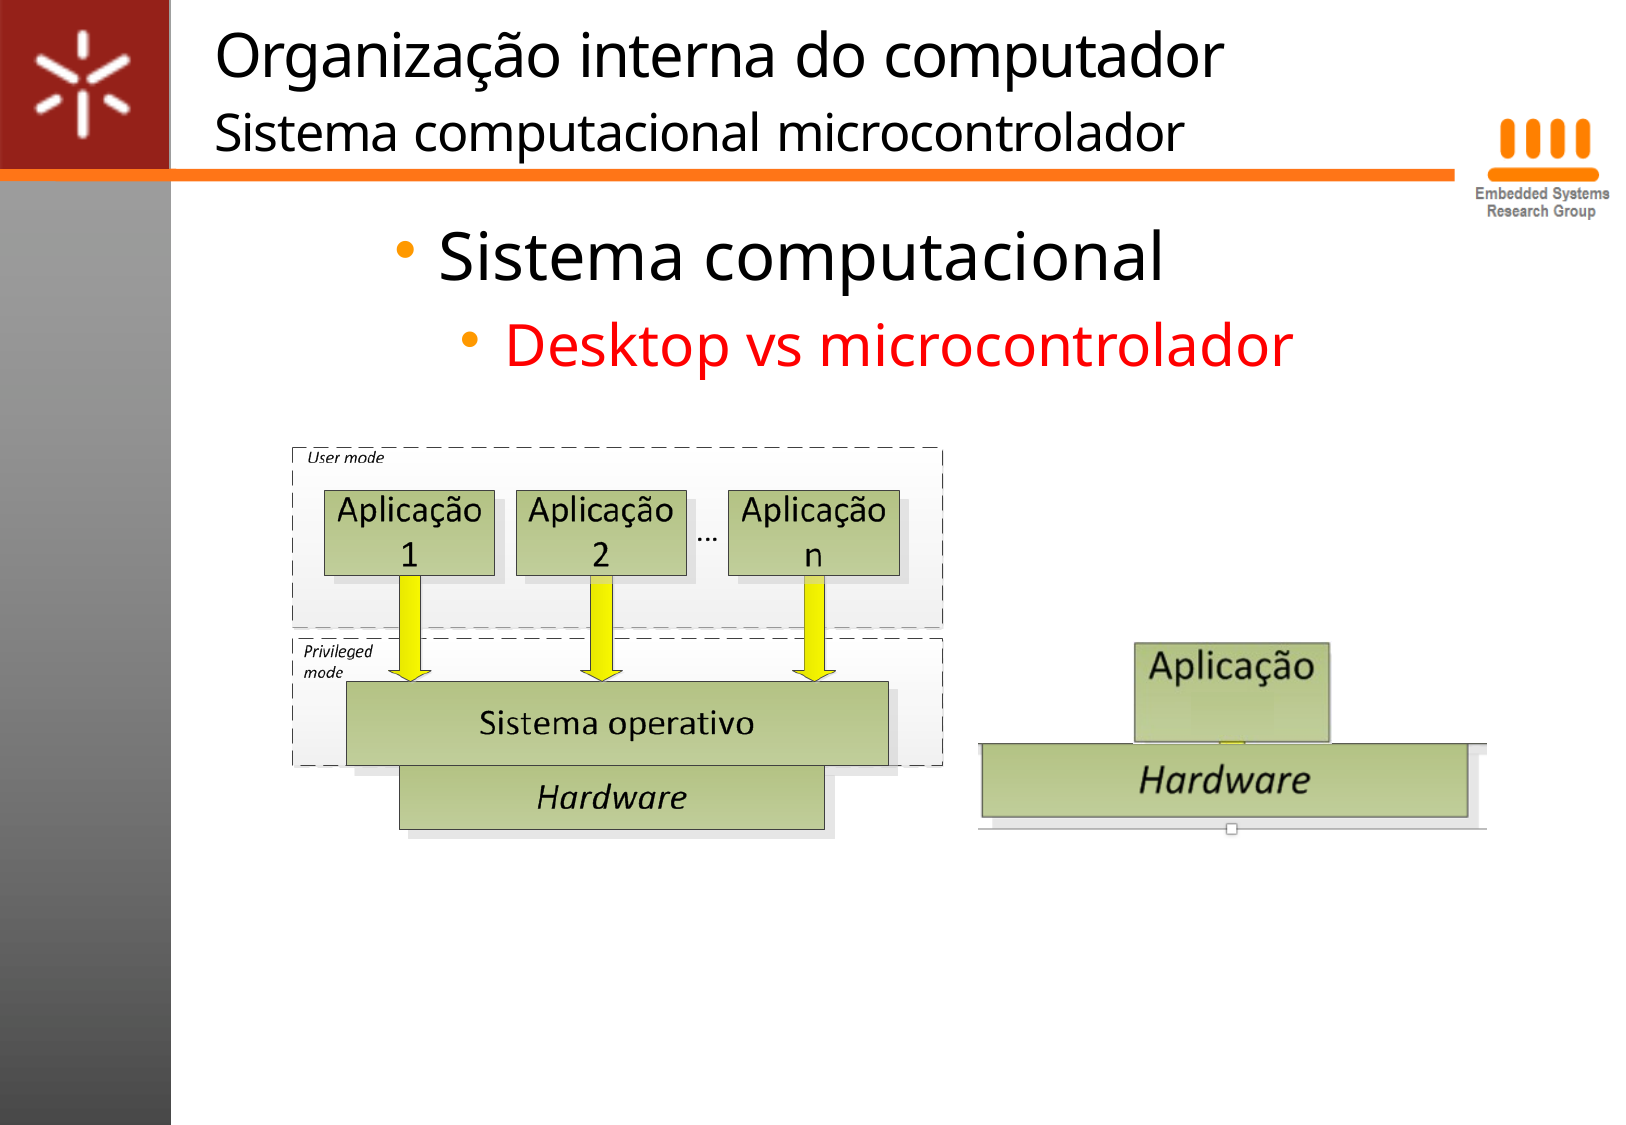

# Organização interna do computador Sistema computacional microcontrolador
Sistema computacional
Desktop vs microcontrolador